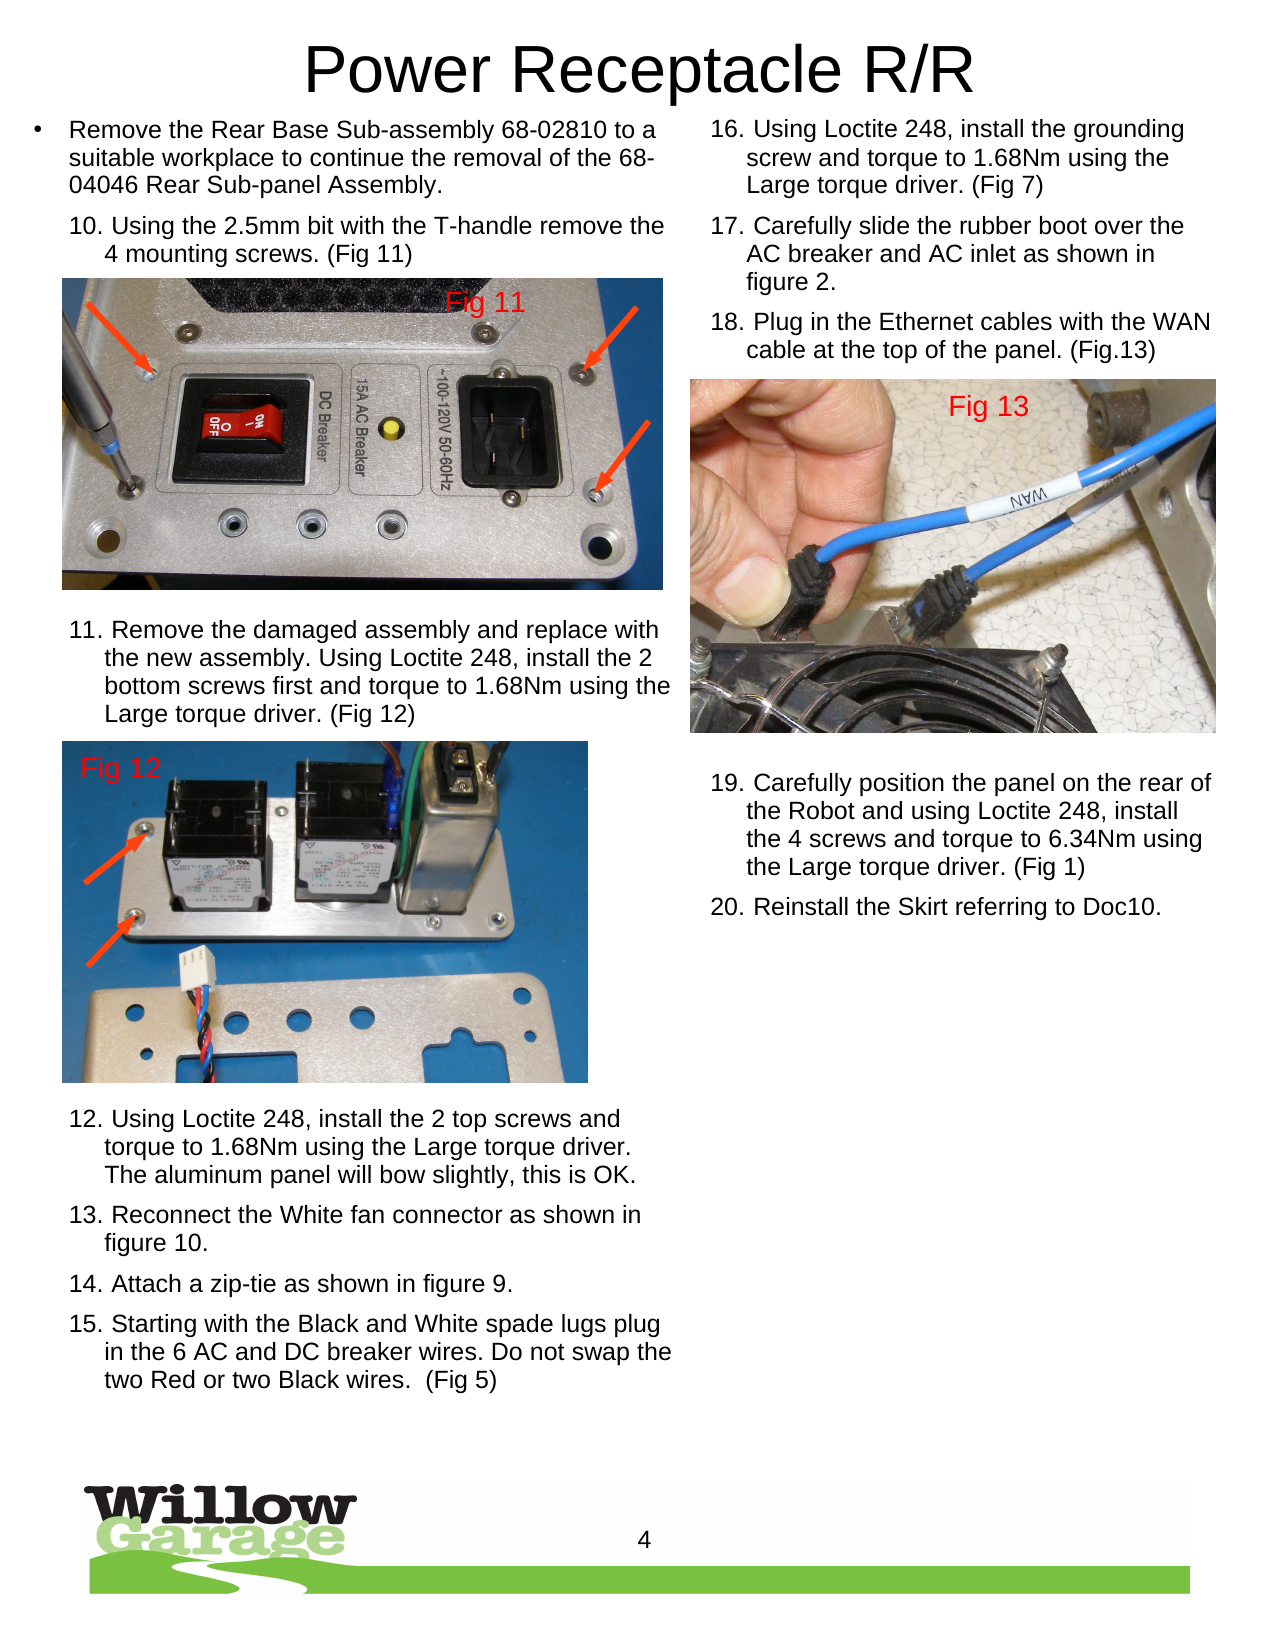

# Power Receptacle R/R
 Using Loctite 248, install the grounding screw and torque to 1.68Nm using the Large torque driver. (Fig 7)
 Carefully slide the rubber boot over the AC breaker and AC inlet as shown in figure 2.
 Plug in the Ethernet cables with the WAN cable at the top of the panel. (Fig.13)
 Carefully position the panel on the rear of the Robot and using Loctite 248, install the 4 screws and torque to 6.34Nm using the Large torque driver. (Fig 1)
 Reinstall the Skirt referring to Doc10.
Remove the Rear Base Sub-assembly 68-02810 to a suitable workplace to continue the removal of the 68-04046 Rear Sub-panel Assembly.
 Using the 2.5mm bit with the T-handle remove the 4 mounting screws. (Fig 11)
 Remove the damaged assembly and replace with the new assembly. Using Loctite 248, install the 2 bottom screws first and torque to 1.68Nm using the Large torque driver. (Fig 12)
 Using Loctite 248, install the 2 top screws and torque to 1.68Nm using the Large torque driver. The aluminum panel will bow slightly, this is OK.
 Reconnect the White fan connector as shown in figure 10.
 Attach a zip-tie as shown in figure 9.
 Starting with the Black and White spade lugs plug in the 6 AC and DC breaker wires. Do not swap the two Red or two Black wires. (Fig 5)
Fig 11
Fig 13
Fig 12
4